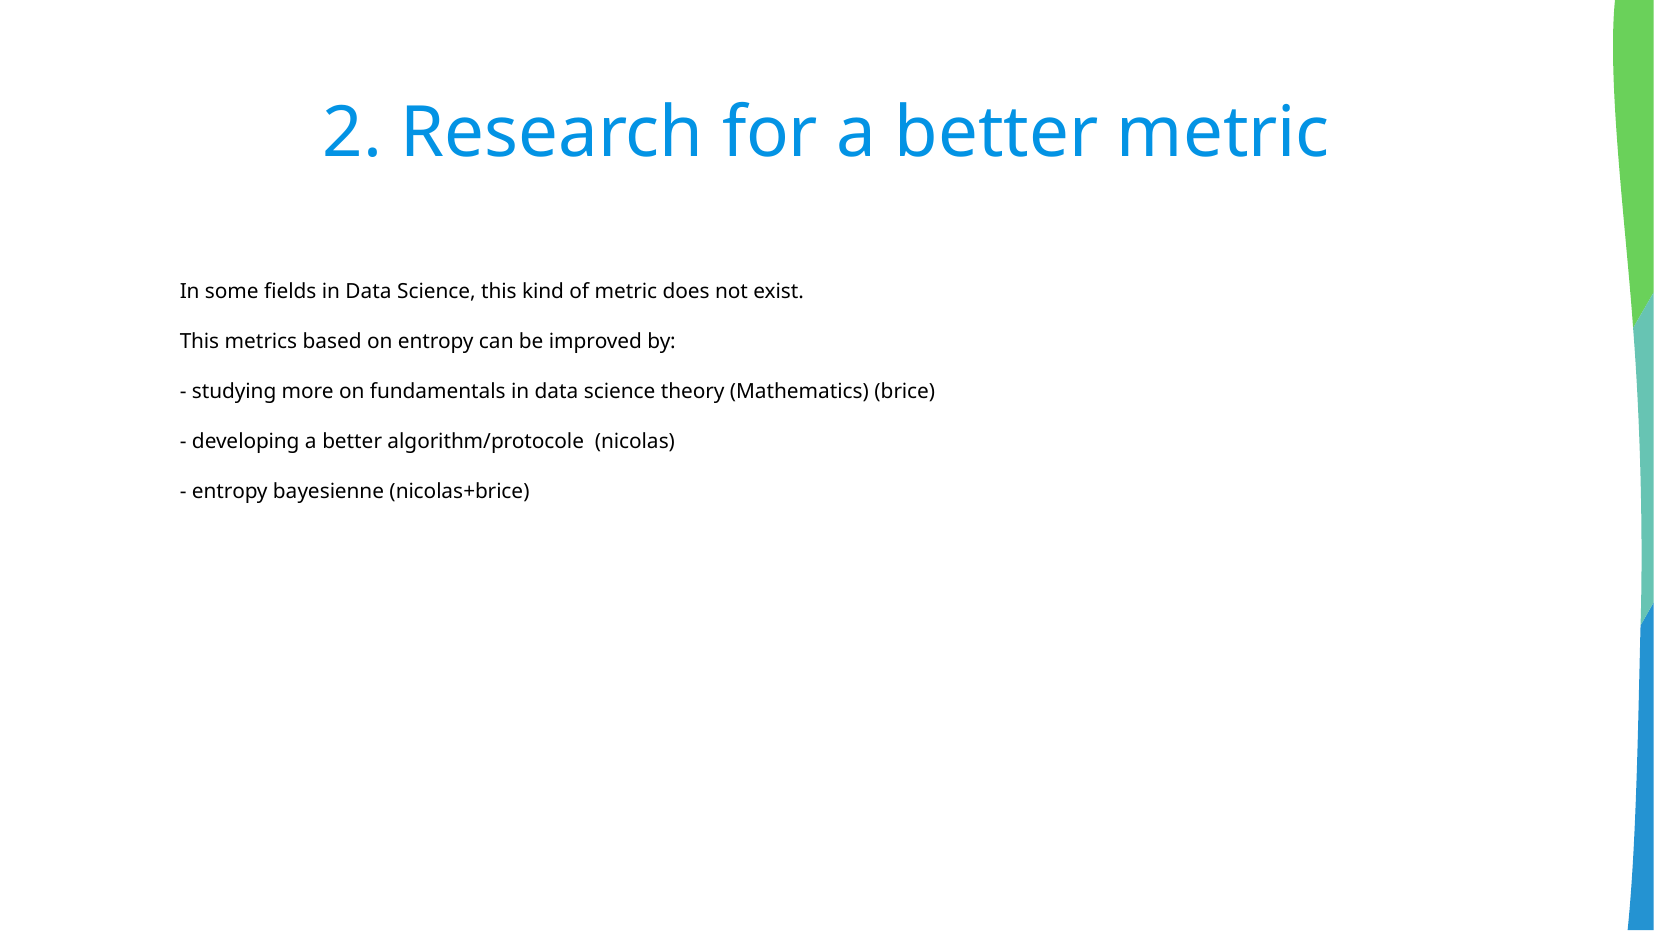

2. Research for a better metric
In some fields in Data Science, this kind of metric does not exist.
This metrics based on entropy can be improved by:
- studying more on fundamentals in data science theory (Mathematics) (brice)
- developing a better algorithm/protocole (nicolas)
- entropy bayesienne (nicolas+brice)